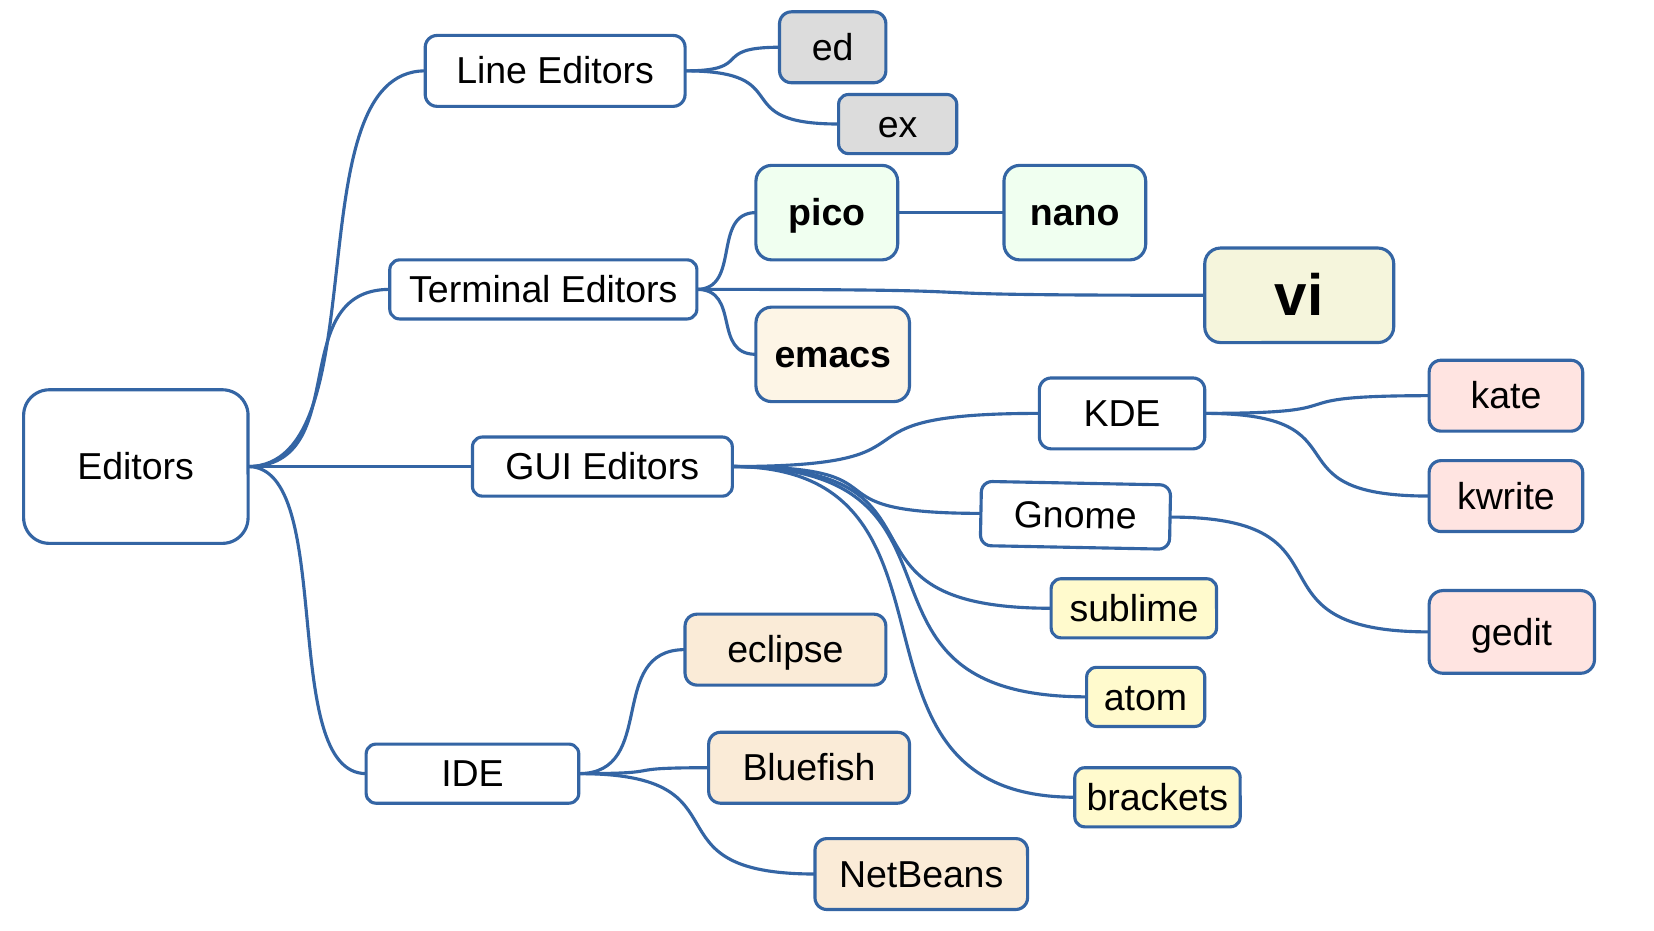

ed
Line Editors
ex
pico
nano
vi
Terminal Editors
emacs
kate
KDE
Editors
GUI Editors
kwrite
Gnome
sublime
gedit
eclipse
atom
Bluefish
IDE
brackets
NetBeans